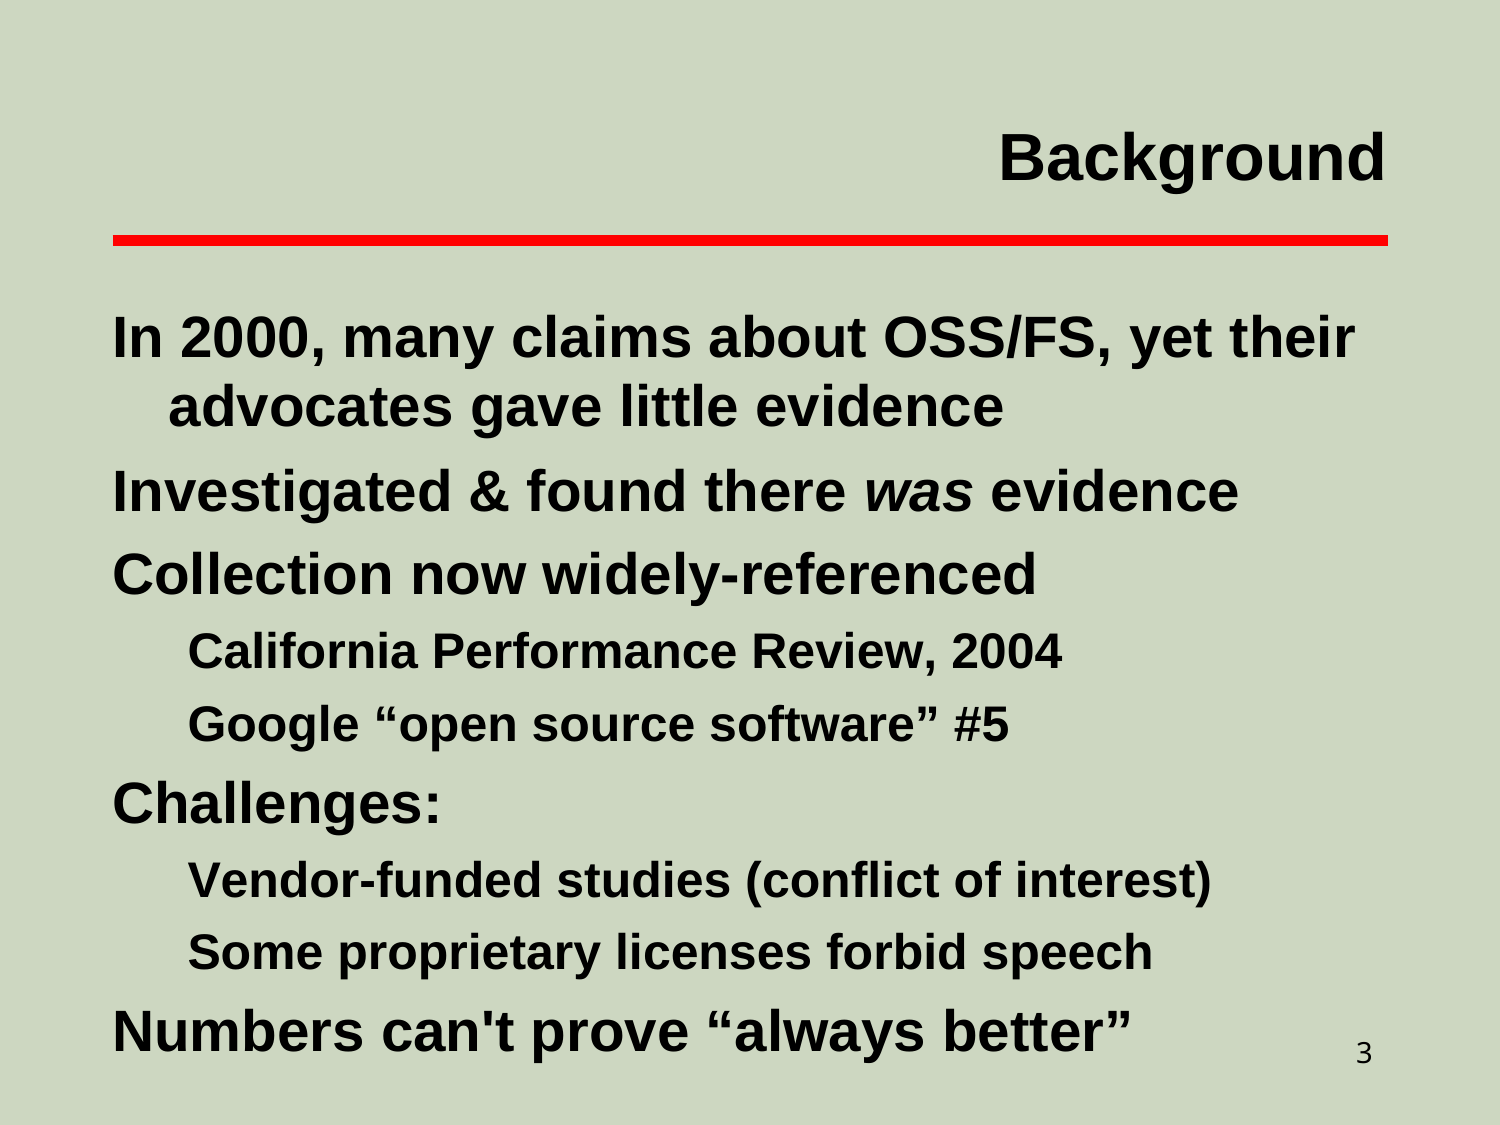

# Background
In 2000, many claims about OSS/FS, yet their advocates gave little evidence
Investigated & found there was evidence
Collection now widely-referenced
California Performance Review, 2004
Google “open source software” #5
Challenges:
Vendor-funded studies (conflict of interest)
Some proprietary licenses forbid speech
Numbers can't prove “always better”